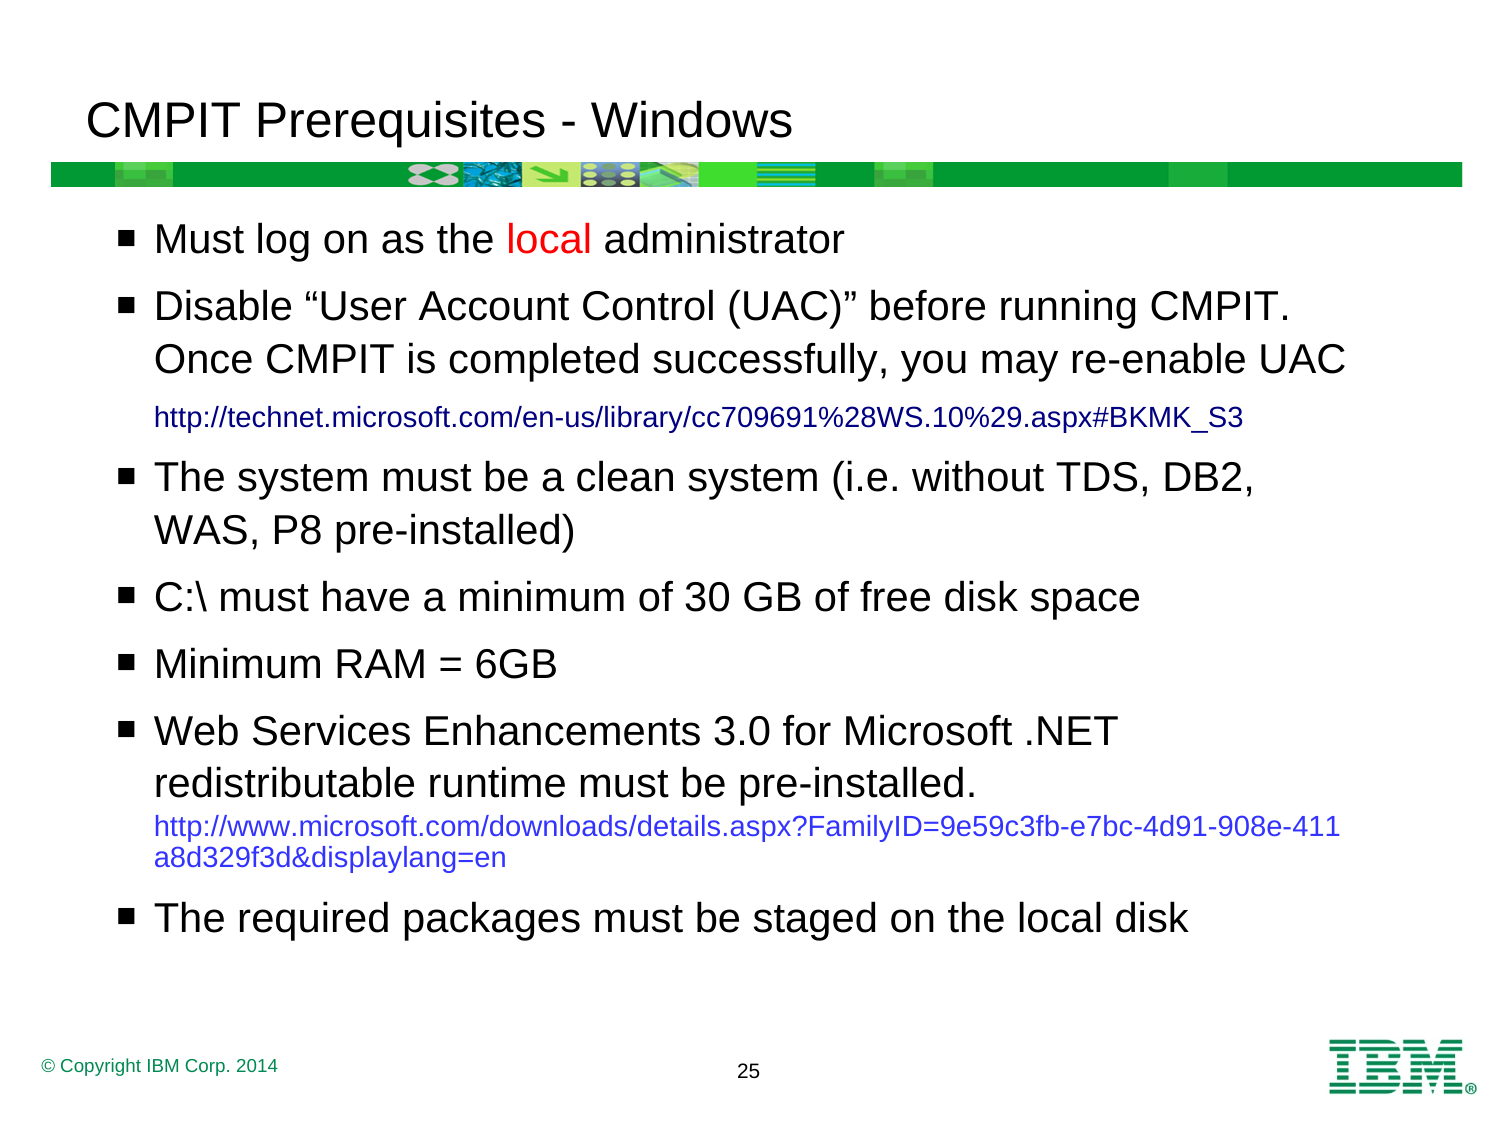

# CMPIT Prerequisites - Windows
Must log on as the local administrator
Disable “User Account Control (UAC)” before running CMPIT. Once CMPIT is completed successfully, you may re-enable UAC
http://technet.microsoft.com/en-us/library/cc709691%28WS.10%29.aspx#BKMK_S3
The system must be a clean system (i.e. without TDS, DB2, WAS, P8 pre-installed)
C:\ must have a minimum of 30 GB of free disk space
Minimum RAM = 6GB
Web Services Enhancements 3.0 for Microsoft .NET redistributable runtime must be pre-installed. http://www.microsoft.com/downloads/details.aspx?FamilyID=9e59c3fb-e7bc-4d91-908e-411a8d329f3d&displaylang=en
The required packages must be staged on the local disk
25